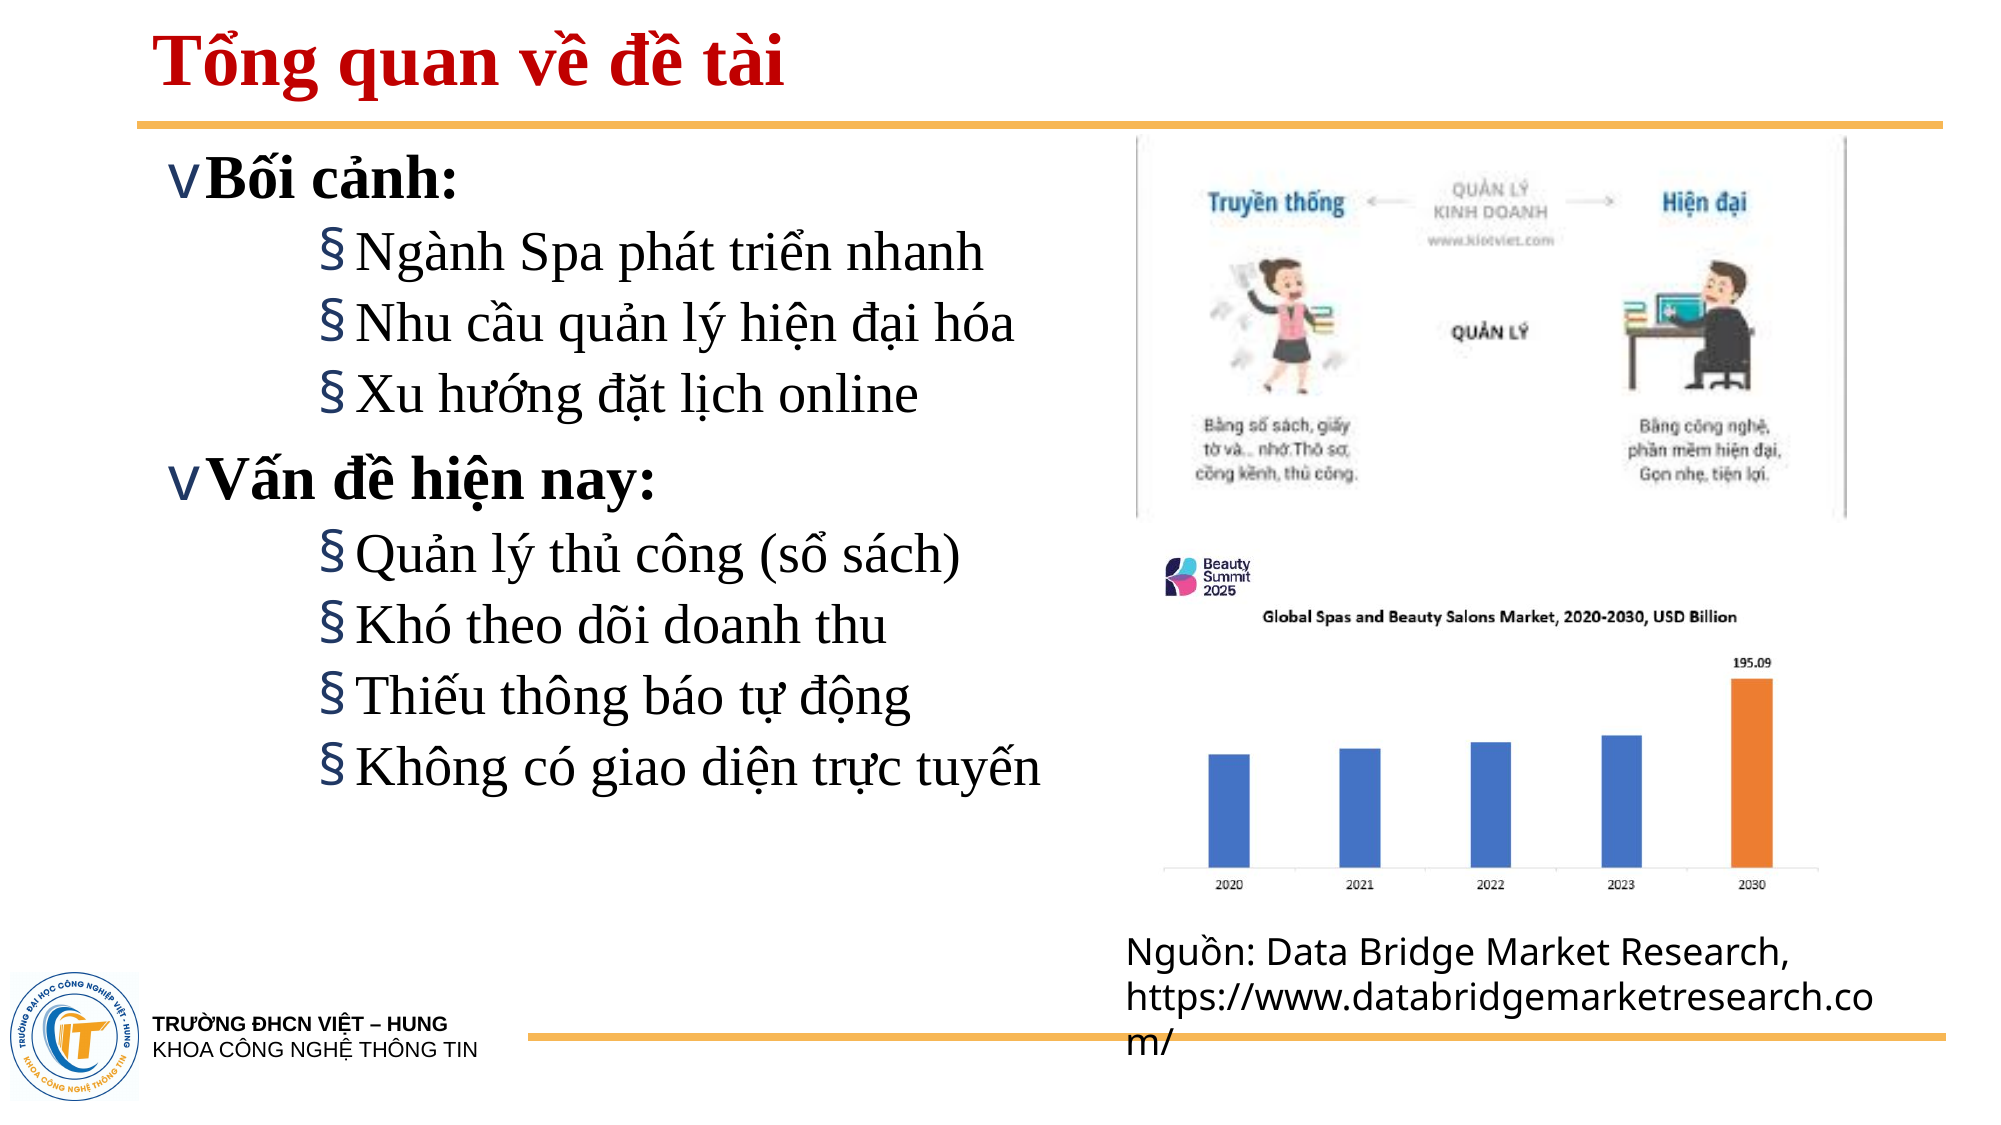

# Tổng quan về đề tài
Bối cảnh:
Ngành Spa phát triển nhanh
Nhu cầu quản lý hiện đại hóa
Xu hướng đặt lịch online
Vấn đề hiện nay:
Quản lý thủ công (sổ sách)
Khó theo dõi doanh thu
Thiếu thông báo tự động
Không có giao diện trực tuyến
Nguồn: Data Bridge Market Research, https://www.databridgemarketresearch.com/